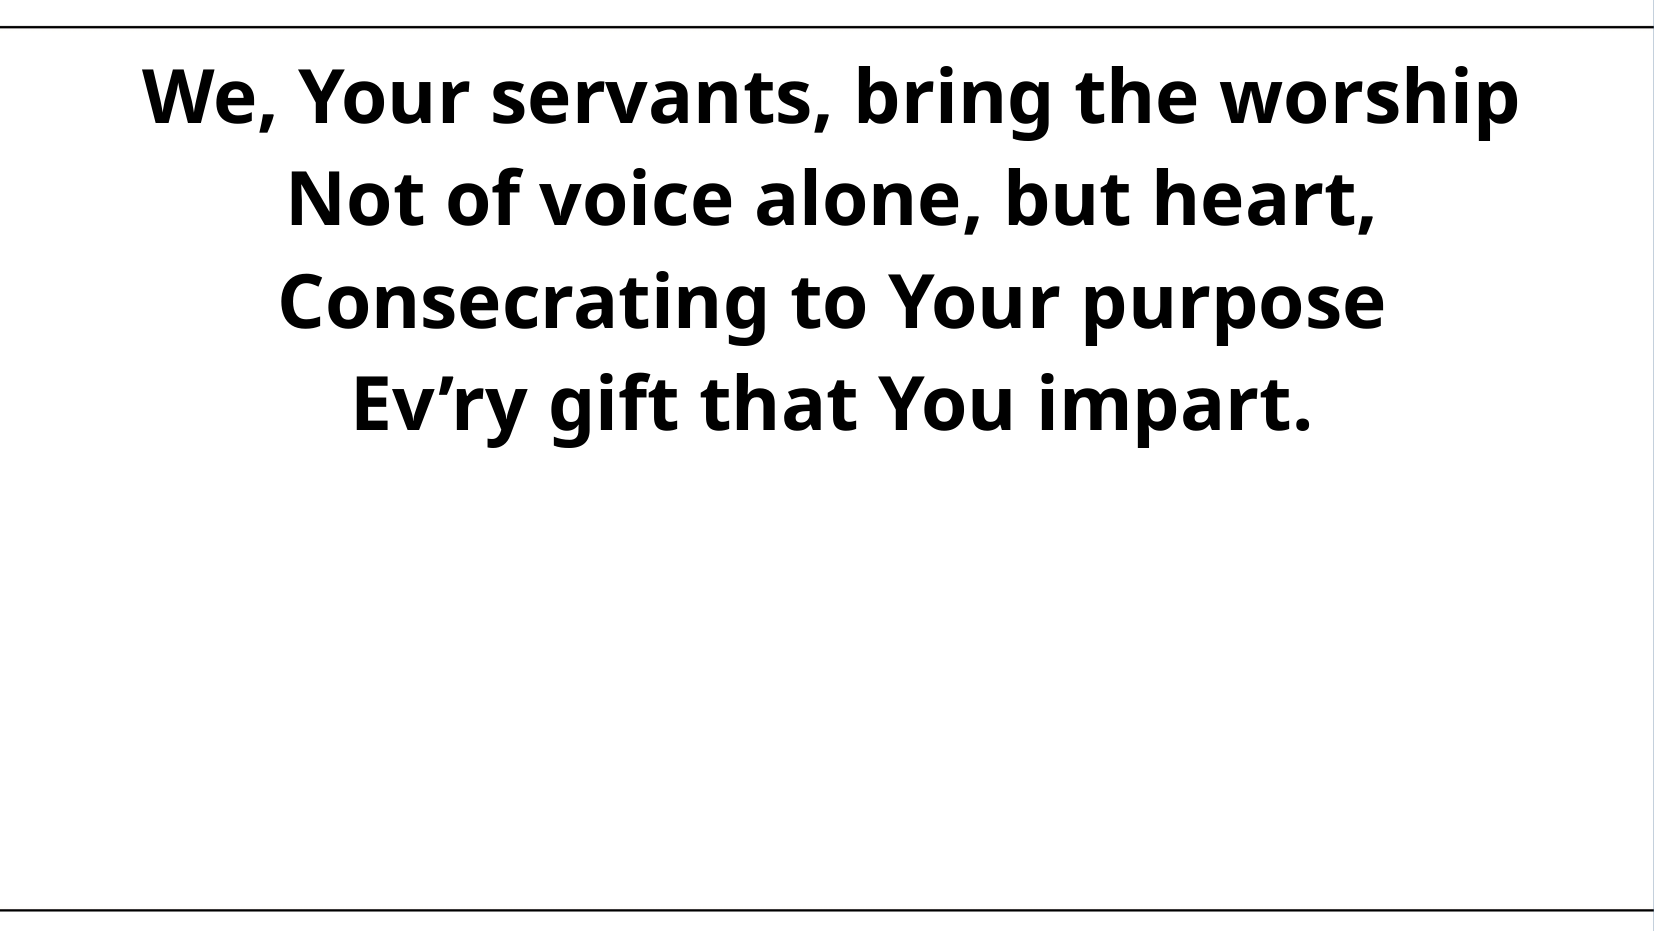

We, Your servants, bring the worship
Not of voice alone, but heart,
Consecrating to Your purpose
Ev’ry gift that You impart.